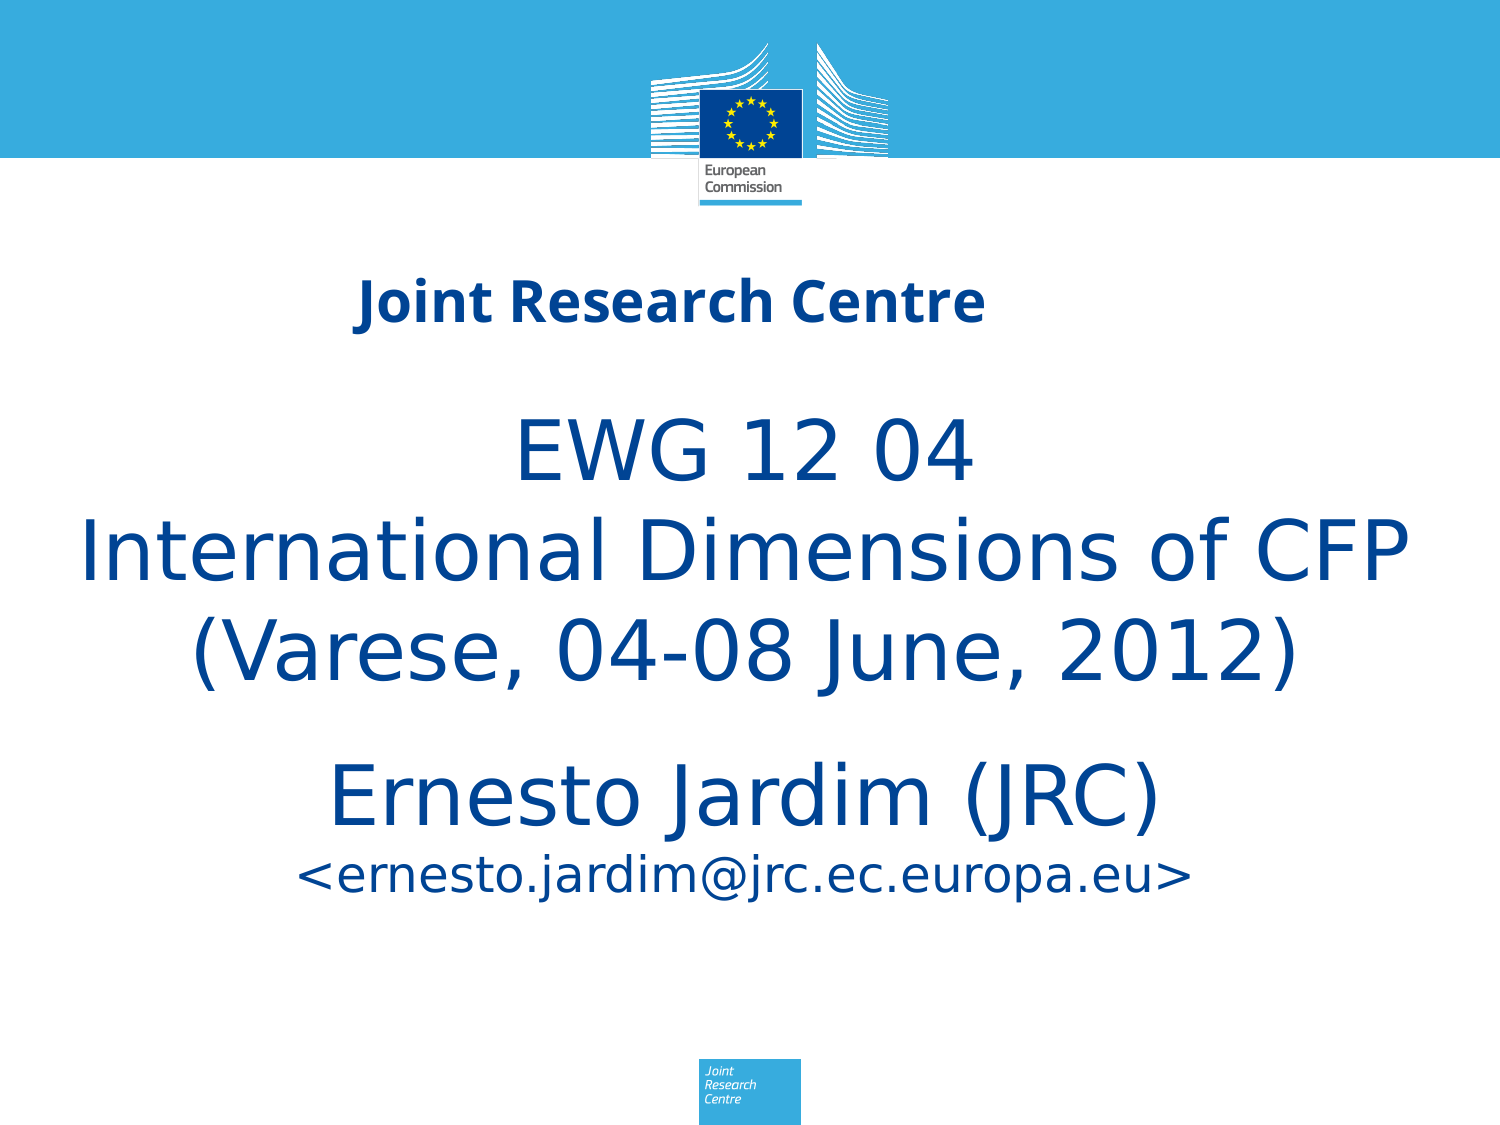

Joint Research Centre
EWG 12 04
International Dimensions of CFP
(Varese, 04-08 June, 2012)
Ernesto Jardim (JRC)
<ernesto.jardim@jrc.ec.europa.eu>